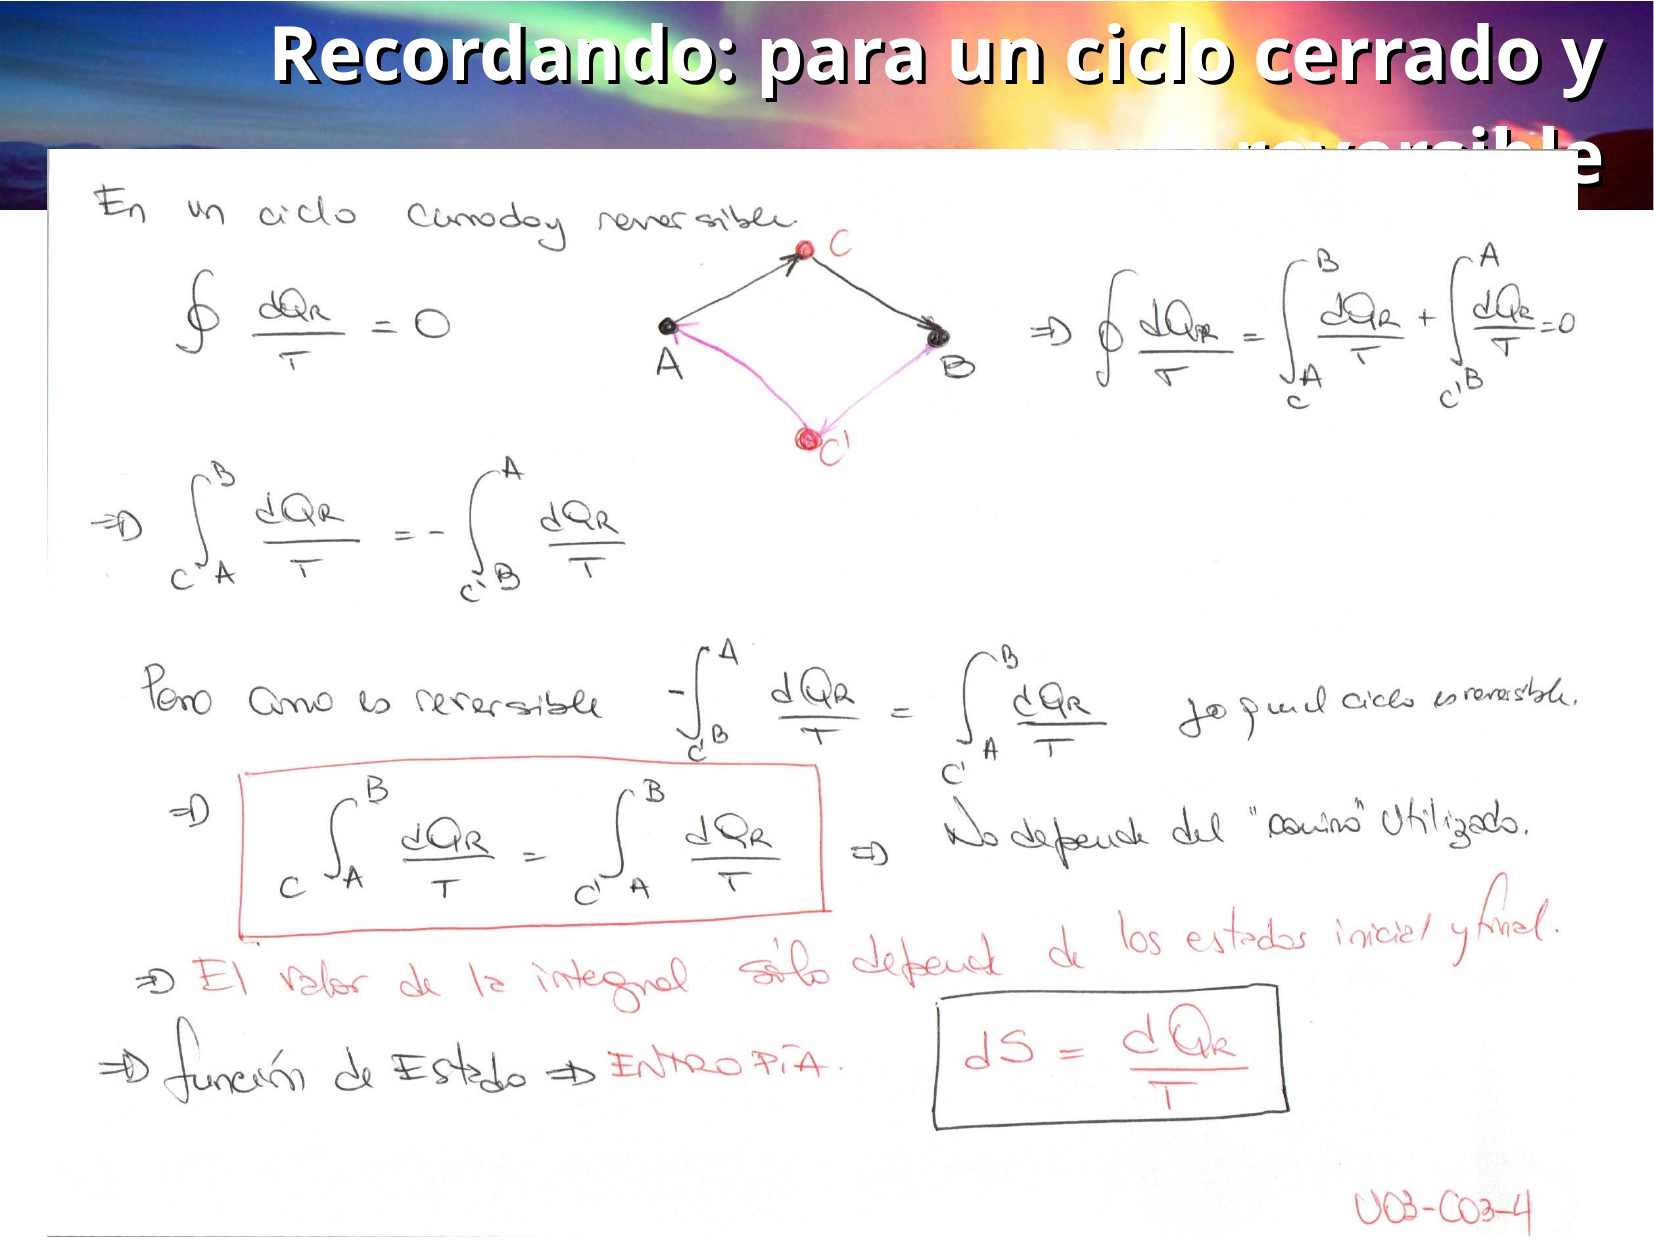

# Recordando: para un ciclo cerrado y reversible
FÍSICA III B
8